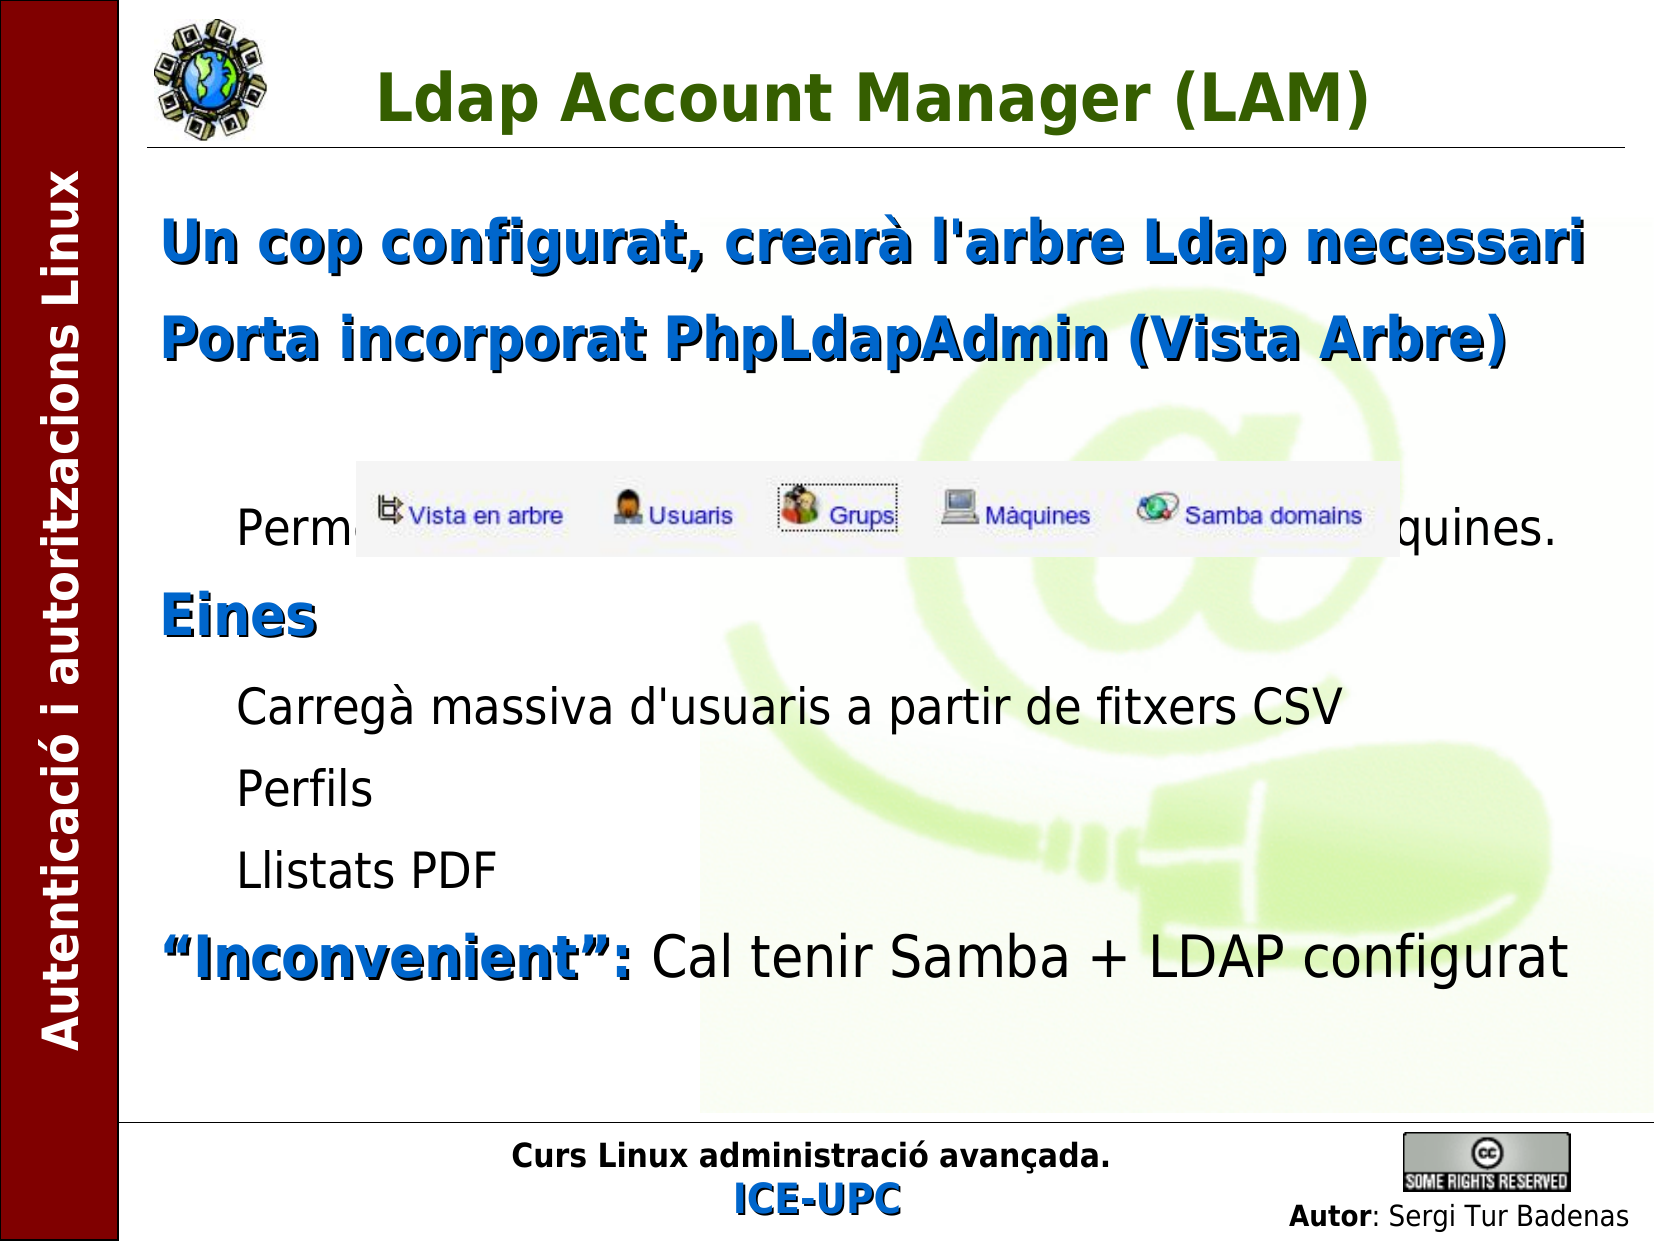

# Ldap Account Manager (LAM)
Un cop configurat, crearà l'arbre Ldap necessari
Porta incorporat PhpLdapAdmin (Vista Arbre)
Permet gestionar de forma fàcil usuaris, grups i màquines.
Eines
Carregà massiva d'usuaris a partir de fitxers CSV
Perfils
Llistats PDF
“Inconvenient”: Cal tenir Samba + LDAP configurat